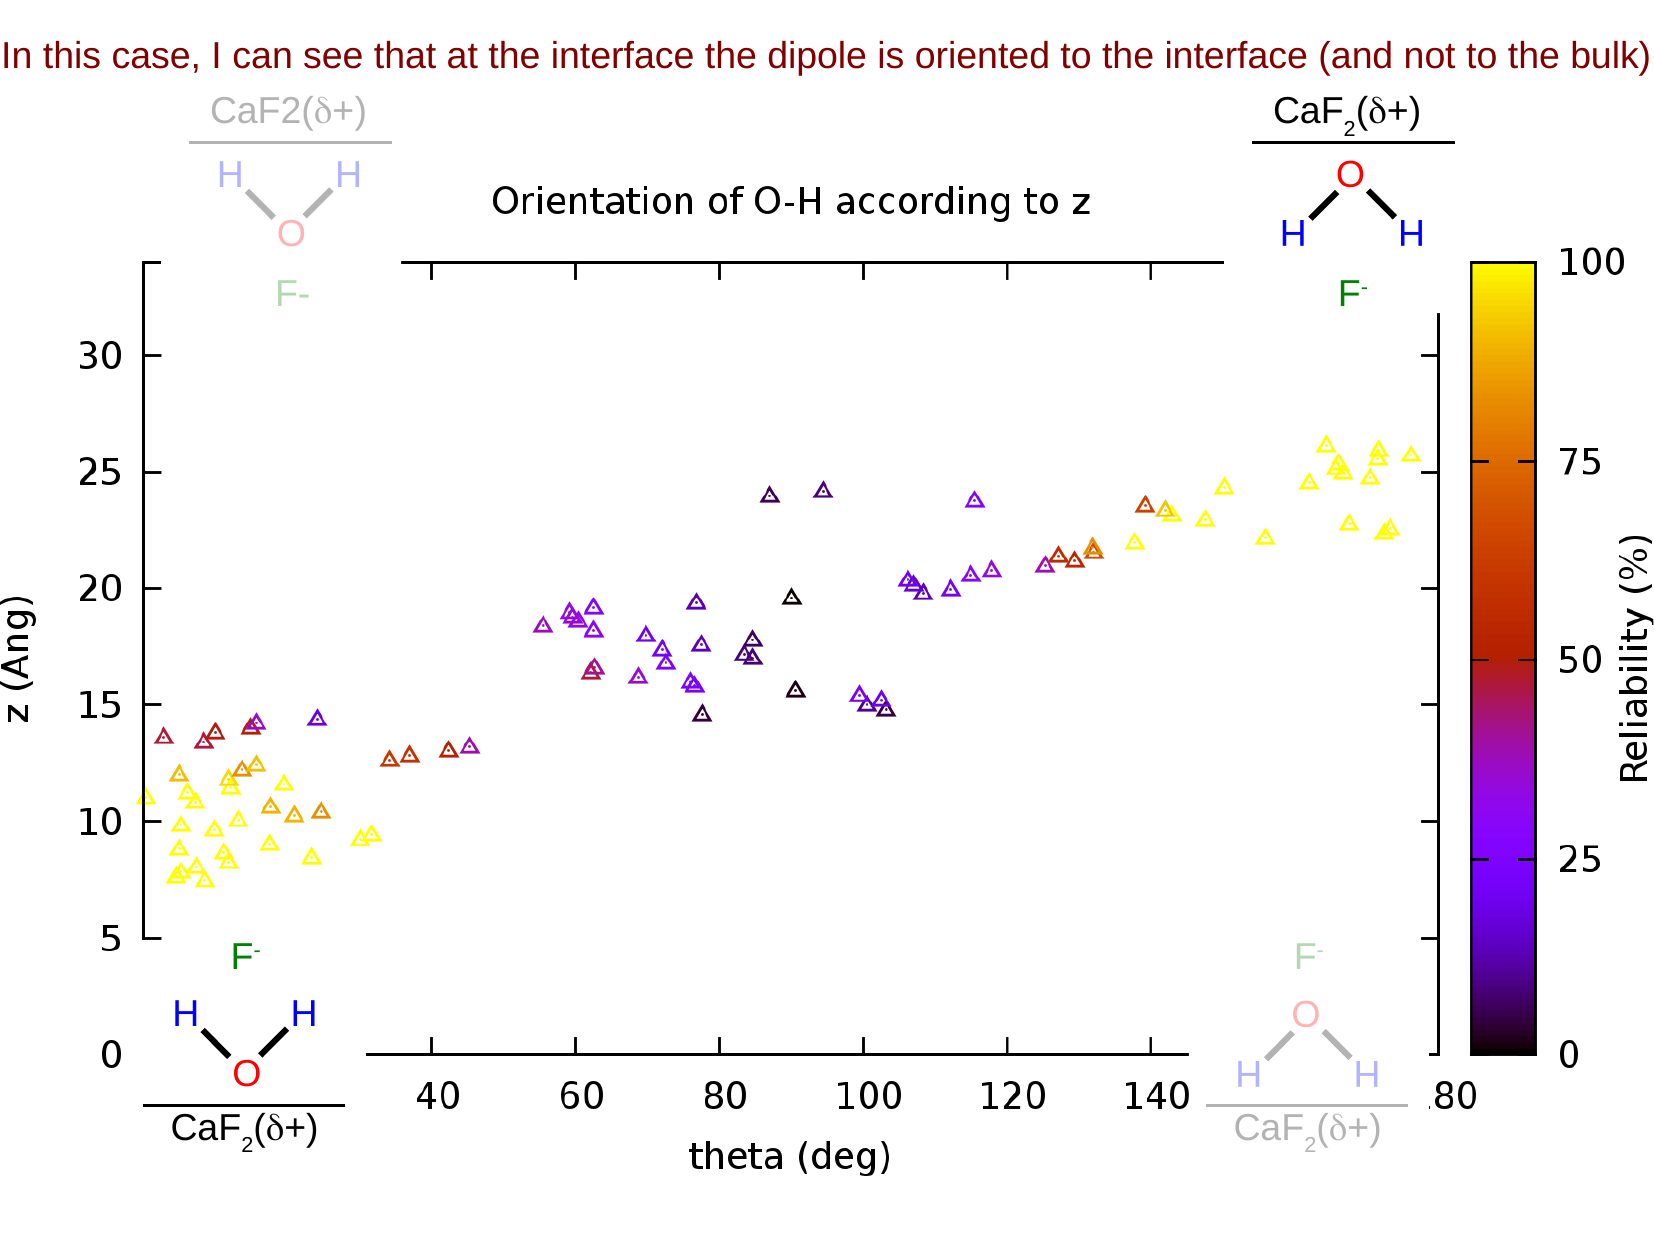

In this case, I can see that at the interface the dipole is oriented to the interface (and not to the bulk)
CaF2(d+)
H
H
O
F-
CaF2(d+)
O
H
H
F-
F-
H
H
O
CaF2(d+)
F-
O
H
H
CaF2(d+)